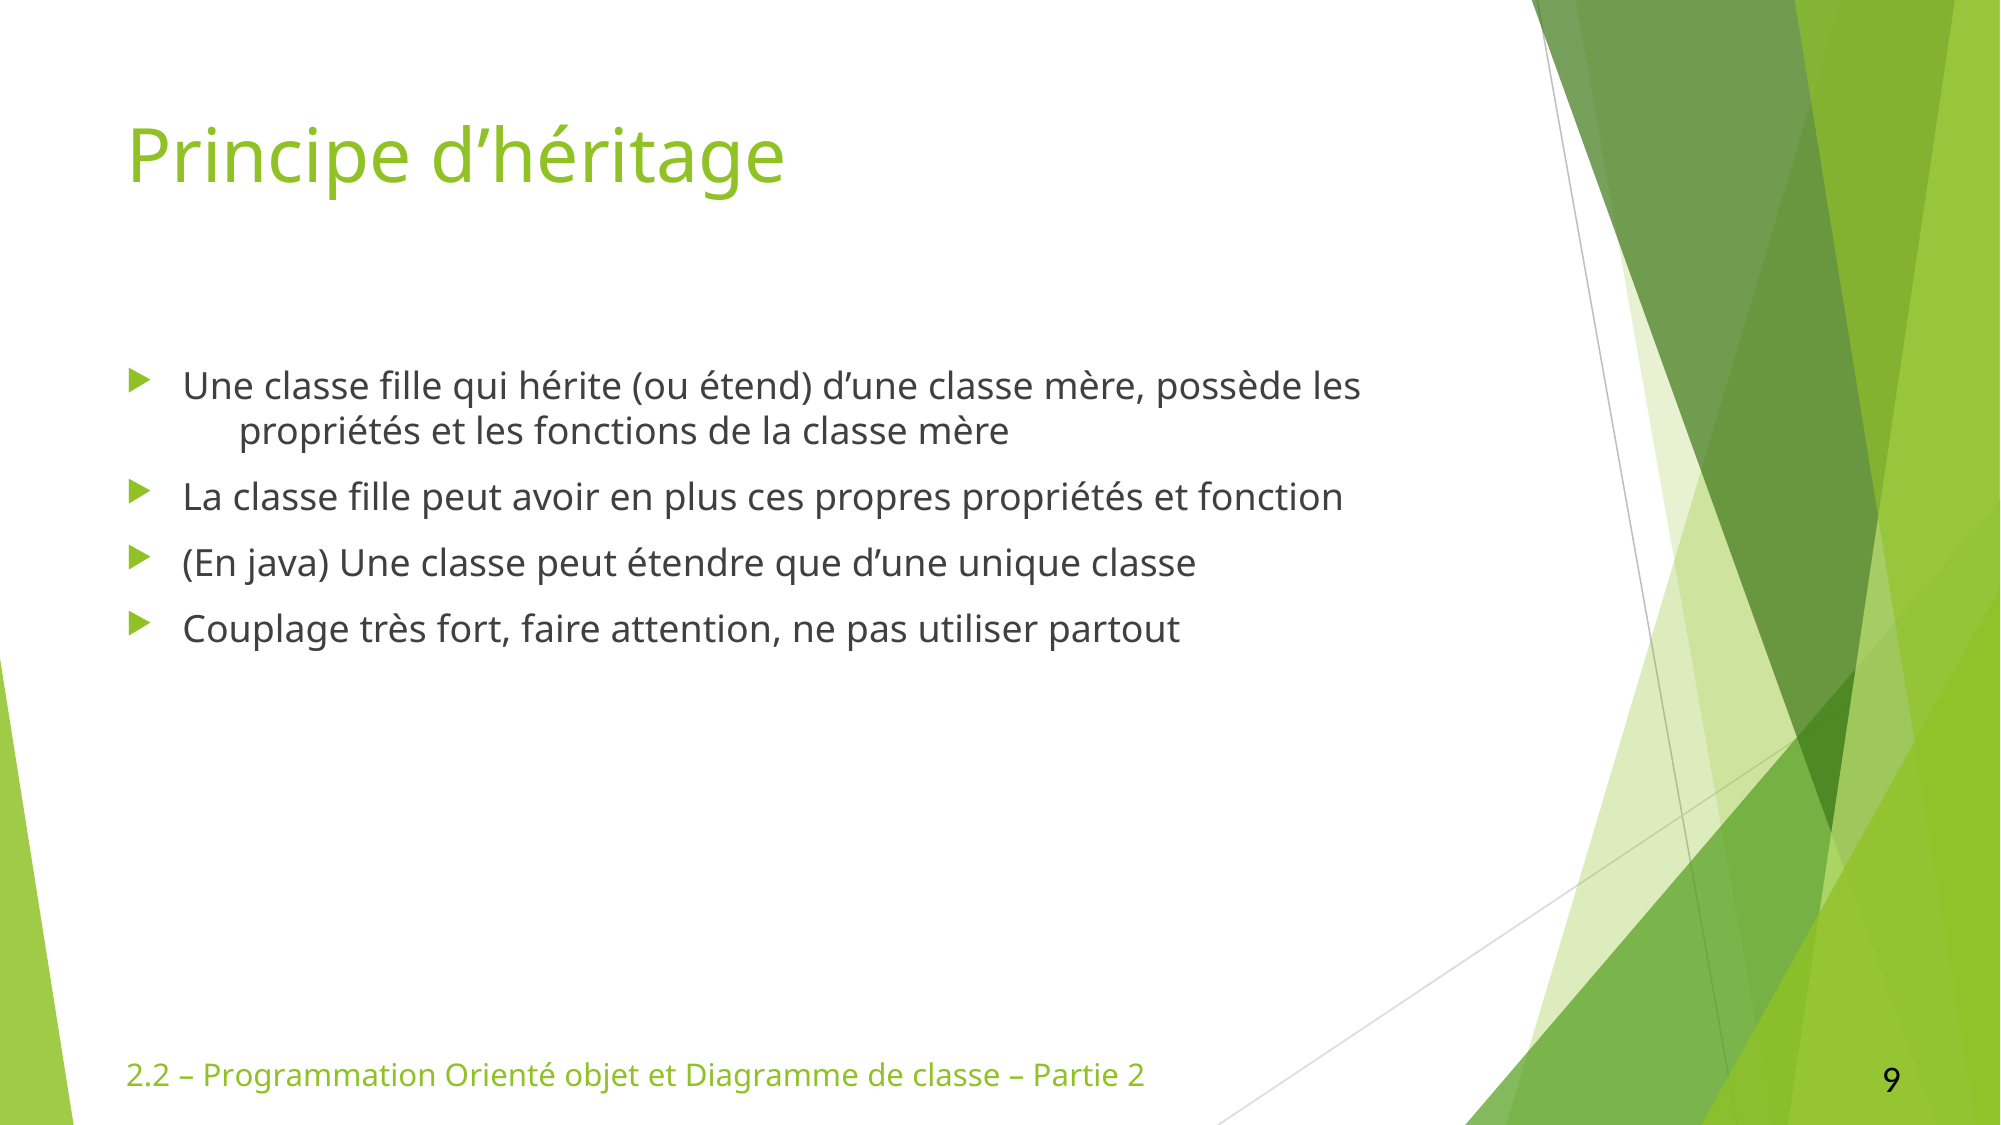

# Principe d’héritage
Une classe fille qui hérite (ou étend) d’une classe mère, possède les propriétés et les fonctions de la classe mère
La classe fille peut avoir en plus ces propres propriétés et fonction
(En java) Une classe peut étendre que d’une unique classe
Couplage très fort, faire attention, ne pas utiliser partout
2.2 – Programmation Orienté objet et Diagramme de classe – Partie 2